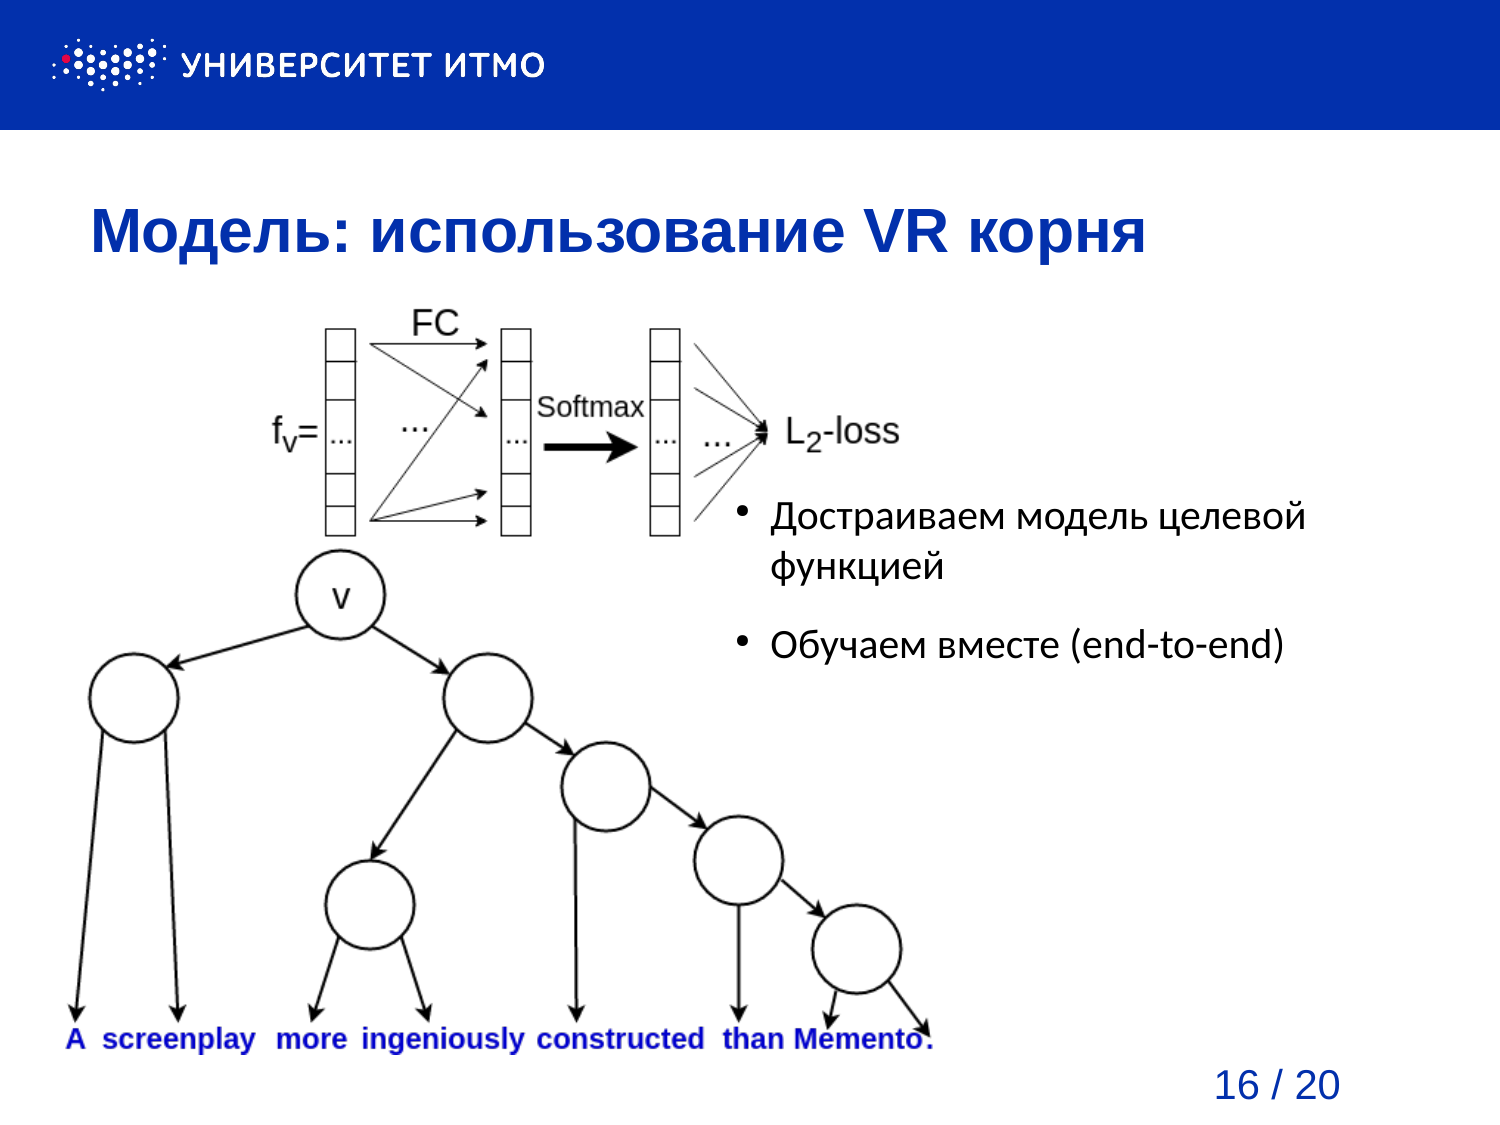

# Модель: использование VR корня
Достраиваем модель целевой функцией
Обучаем вместе (end-to-end)